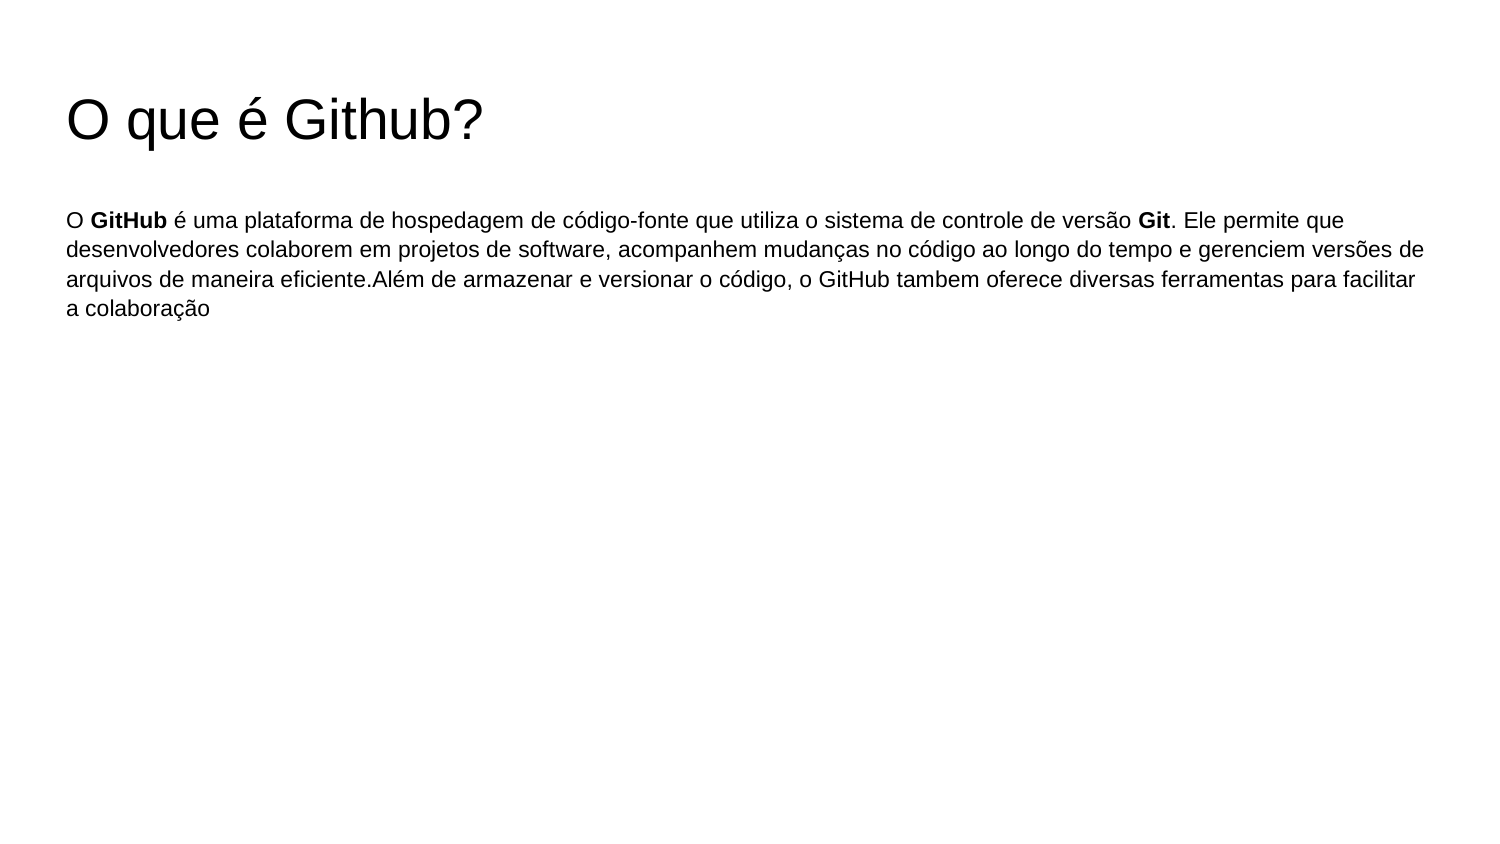

# O que é Github?
O GitHub é uma plataforma de hospedagem de código-fonte que utiliza o sistema de controle de versão Git. Ele permite que desenvolvedores colaborem em projetos de software, acompanhem mudanças no código ao longo do tempo e gerenciem versões de arquivos de maneira eficiente.Além de armazenar e versionar o código, o GitHub tambem oferece diversas ferramentas para facilitar a colaboração